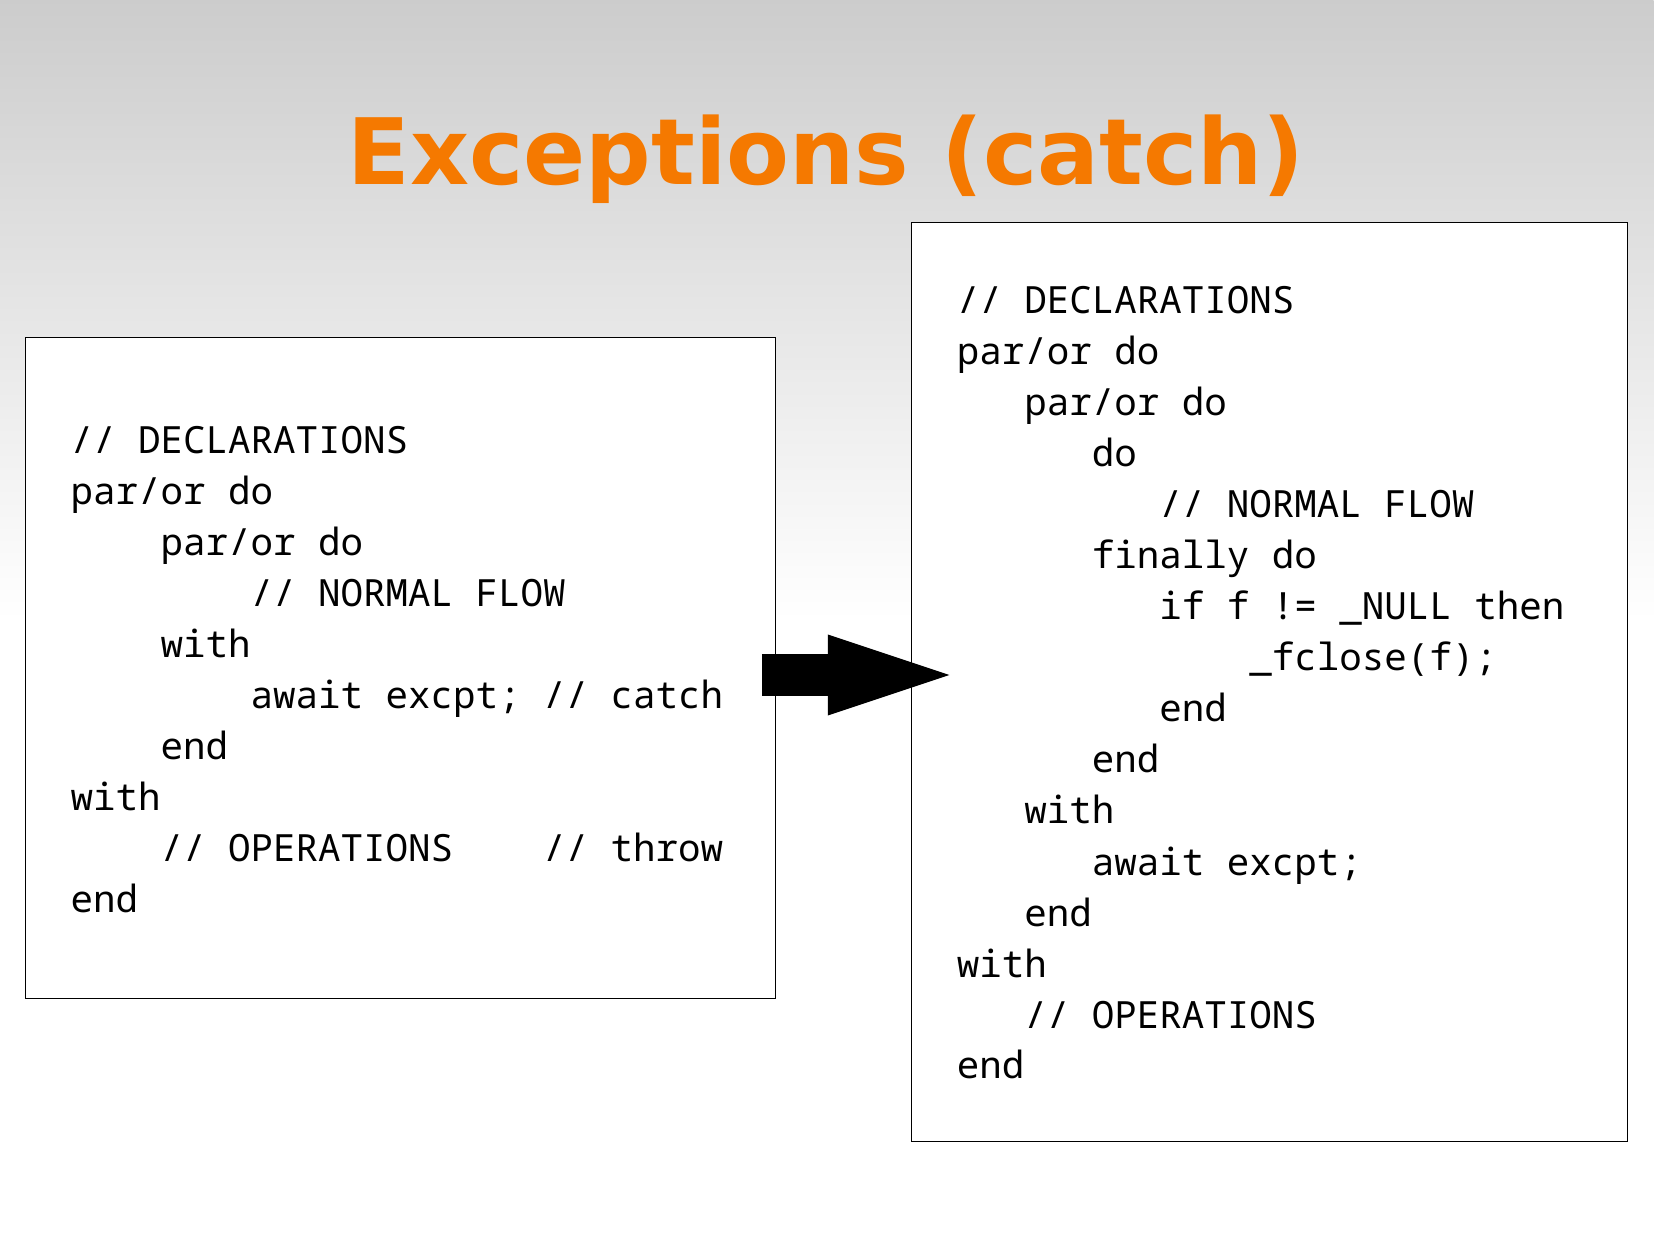

Exceptions (catch)
 // DECLARATIONS
 par/or do
 par/or do
 do
 // NORMAL FLOW
 finally do
 if f != _NULL then
 _fclose(f);
 end
 end
 with
 await excpt;
 end
 with
 // OPERATIONS
 end
# // DECLARATIONS
 par/or do
 par/or do
 // NORMAL FLOW
 with
 await excpt; // catch
 end
 with
 // OPERATIONS // throw
 end